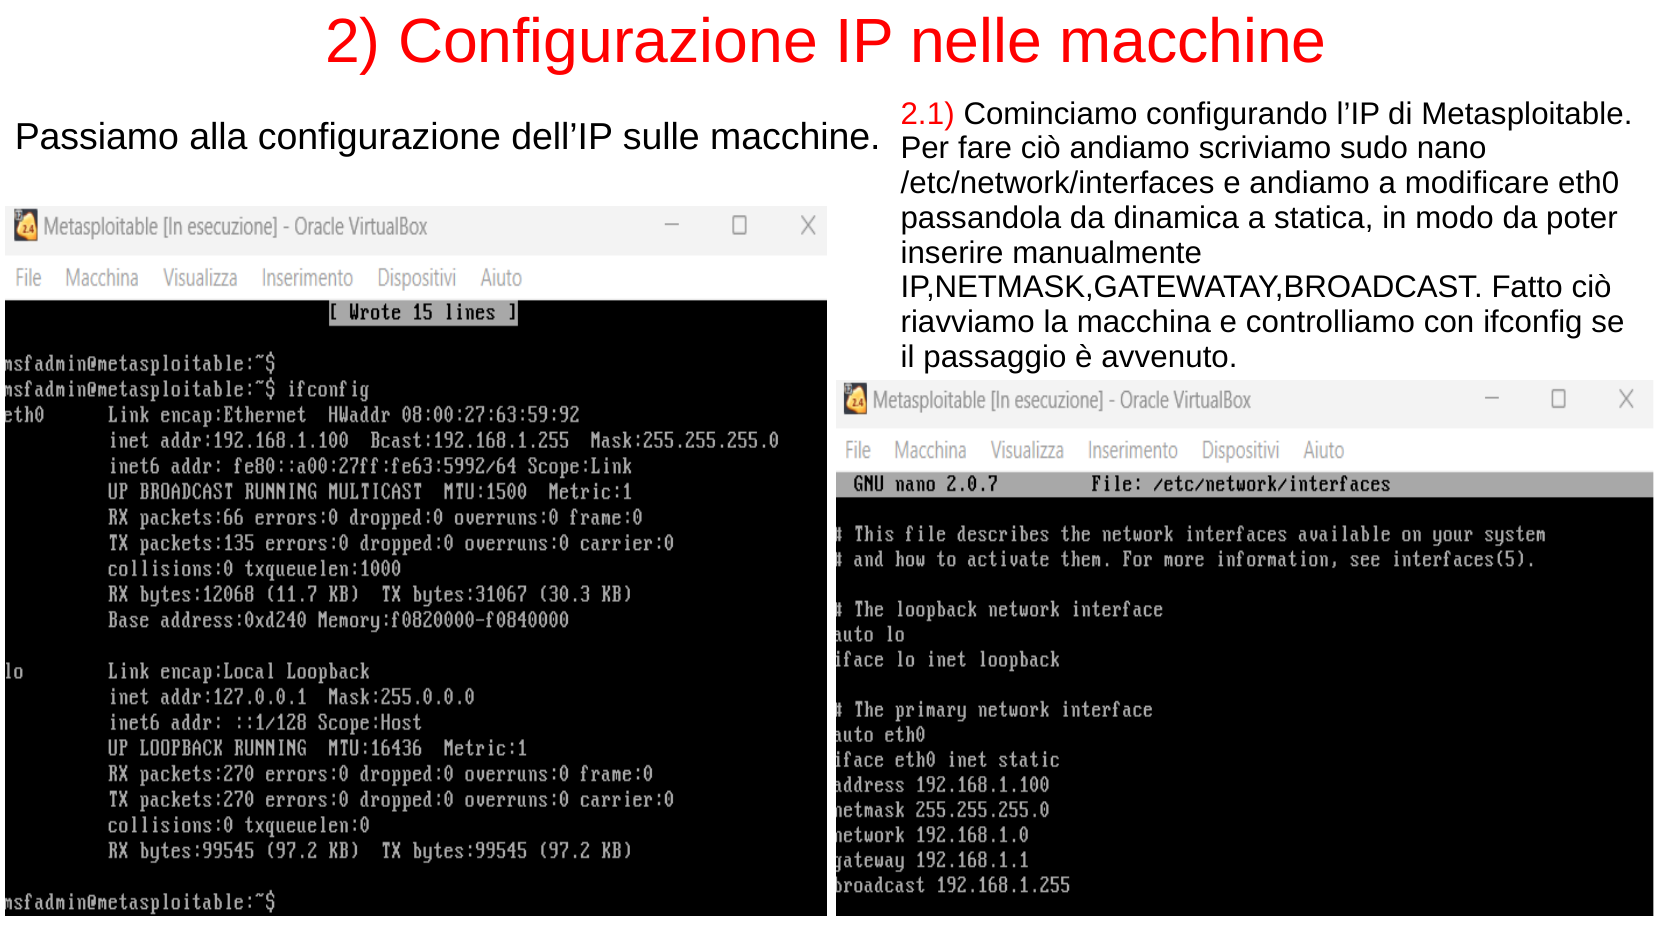

# 2) Configurazione IP nelle macchine
2.1) Cominciamo configurando l’IP di Metasploitable. Per fare ciò andiamo scriviamo sudo nano /etc/network/interfaces e andiamo a modificare eth0 passandola da dinamica a statica, in modo da poter inserire manualmente IP,NETMASK,GATEWATAY,BROADCAST. Fatto ciò riavviamo la macchina e controlliamo con ifconfig se il passaggio è avvenuto.
Passiamo alla configurazione dell’IP sulle macchine.